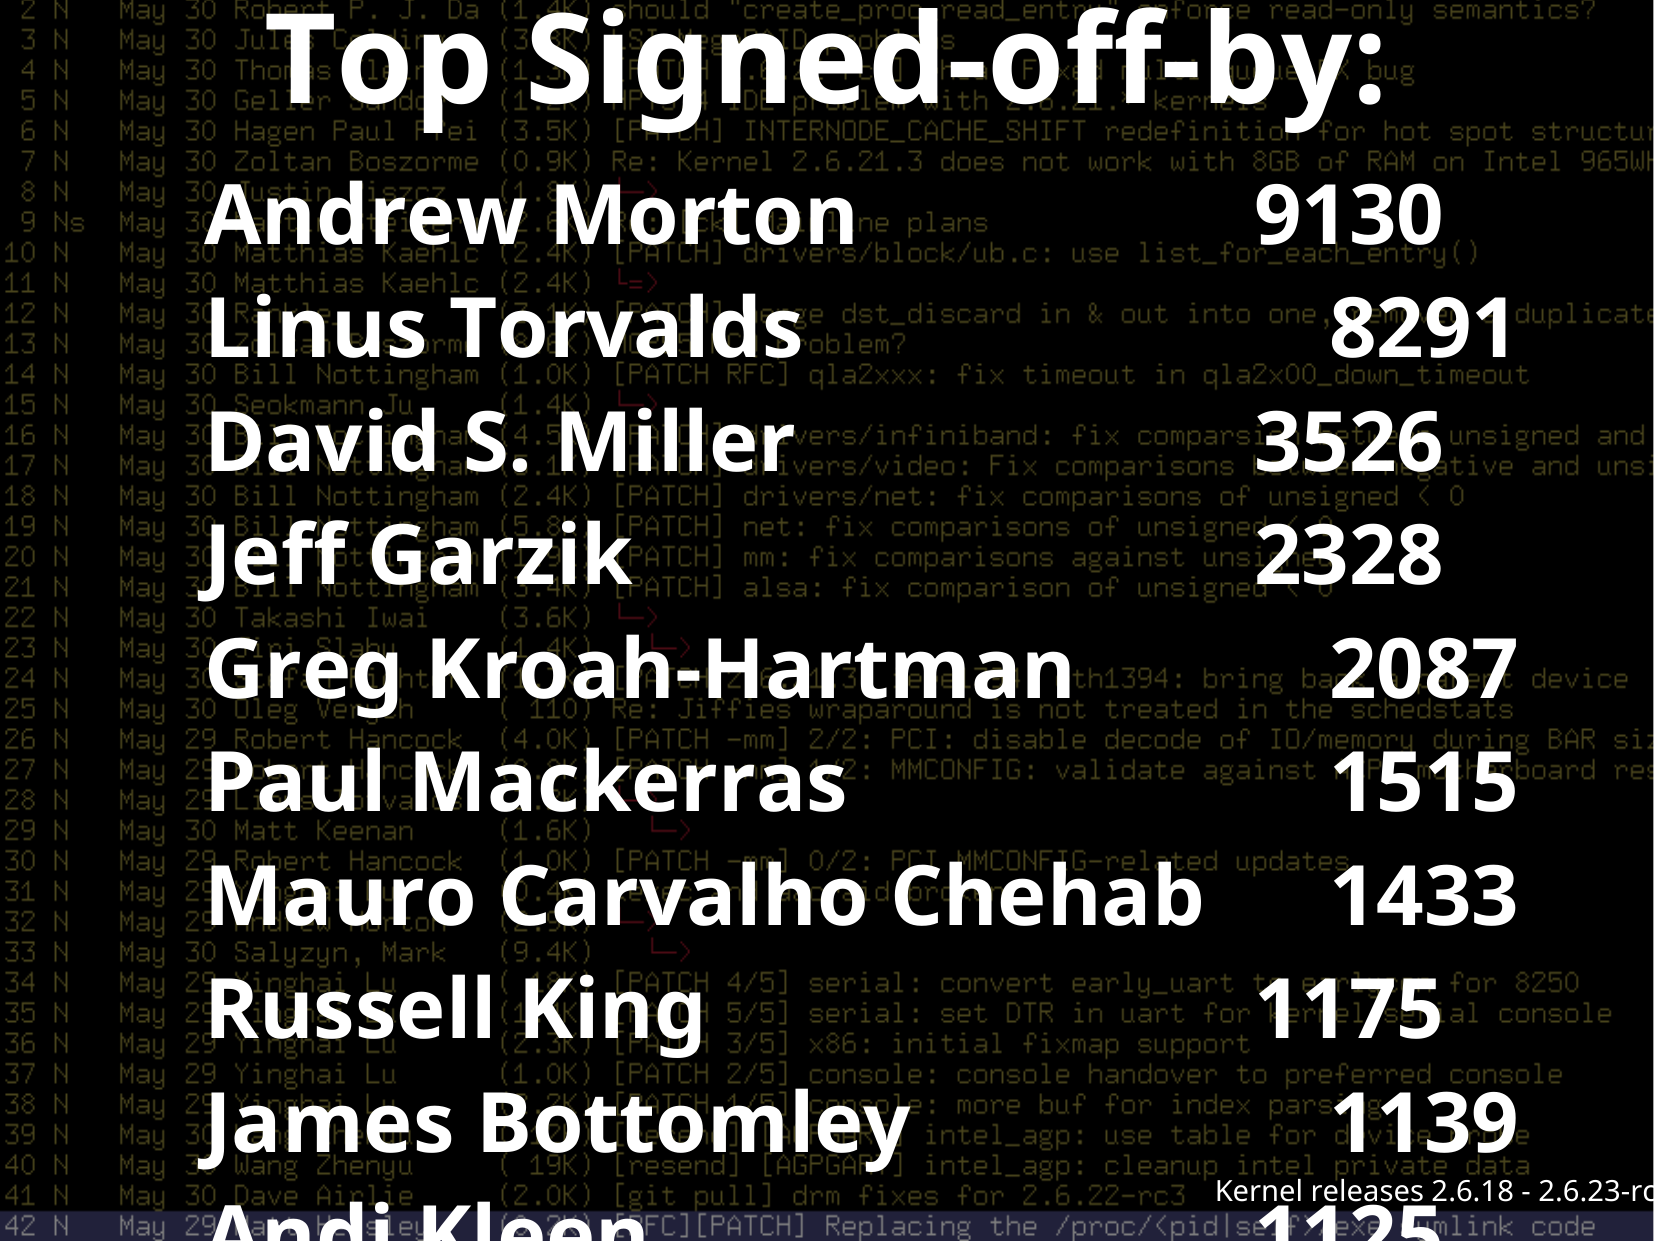

Top Signed-off-by:
Andrew Morton						9130
Linus Torvalds							8291
David S. Miller							3526
Jeff Garzik									2328
Greg Kroah-Hartman				2087
Paul Mackerras							1515
Mauro Carvalho Chehab		1433
Russell King							 	1175
James Bottomley						1139
Andi Kleen									1125
Kernel releases 2.6.18 - 2.6.23-rc8